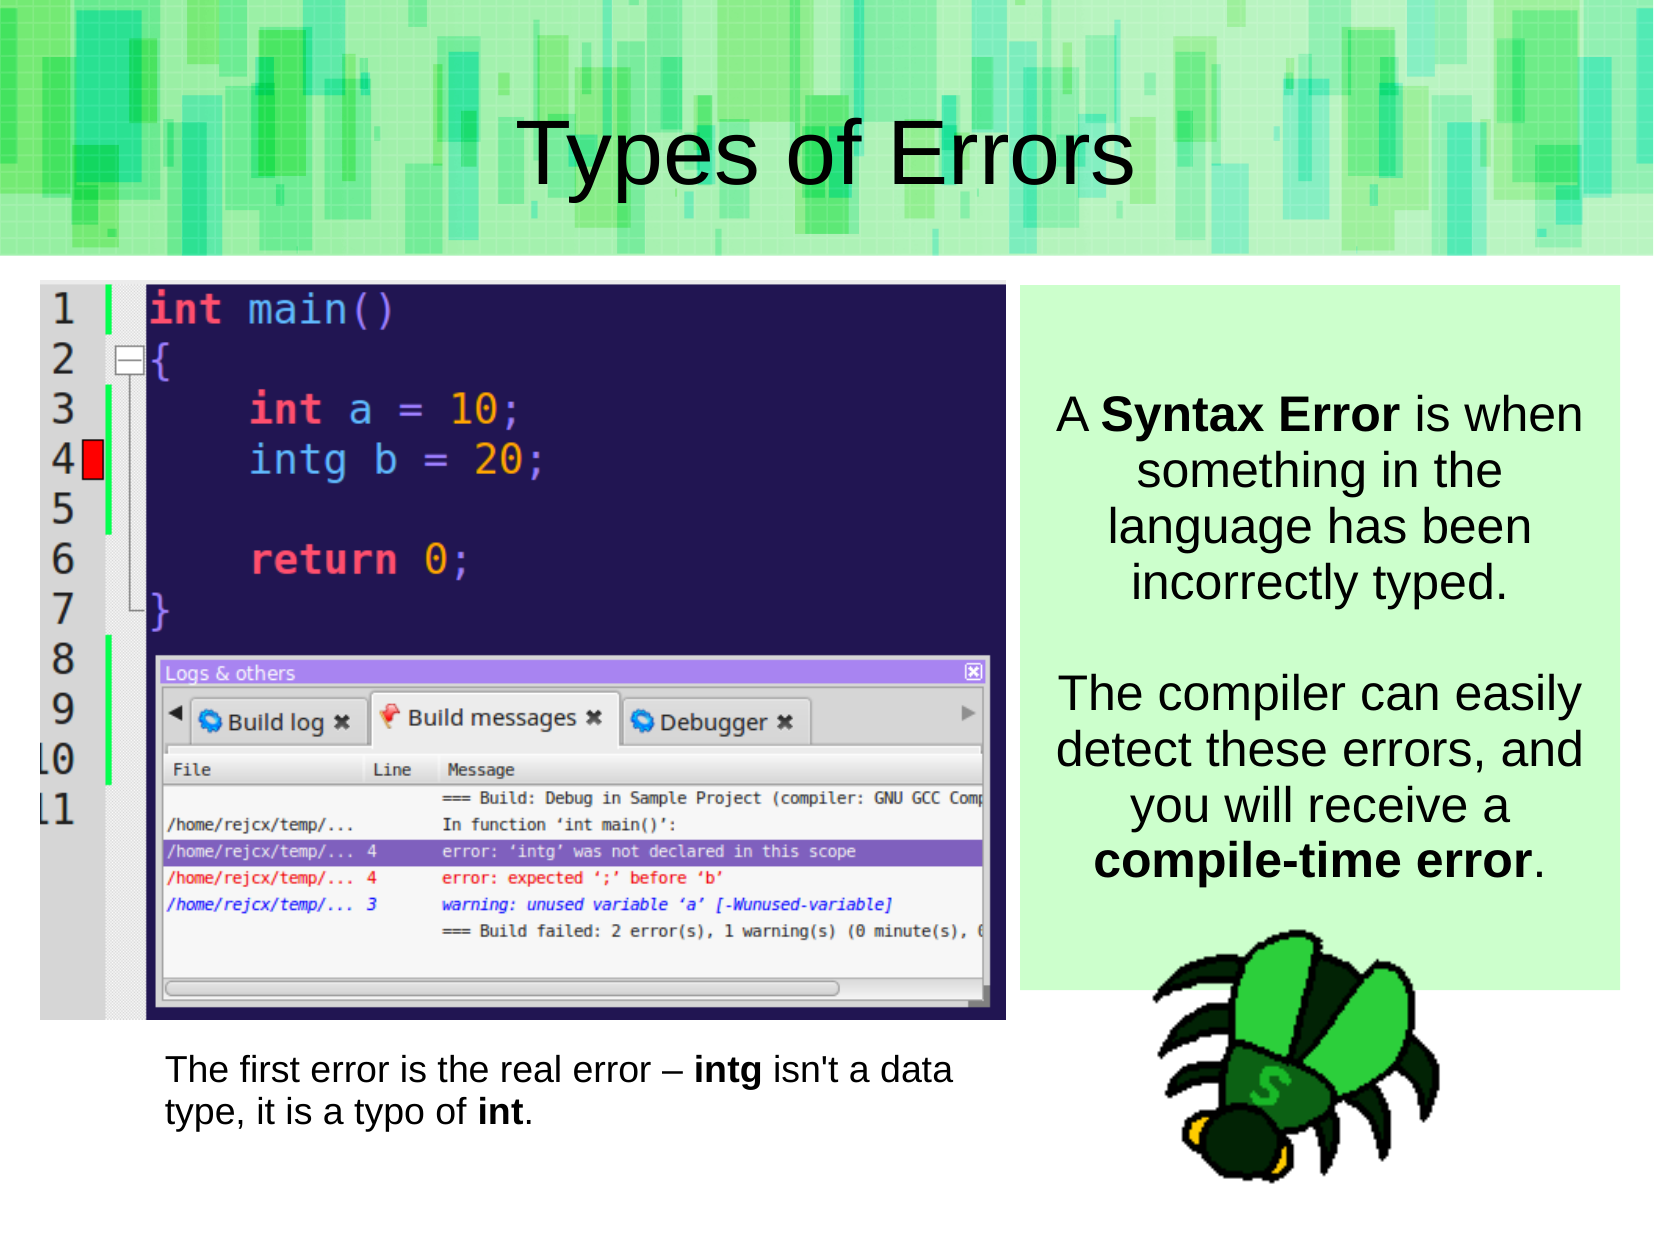

# Types of Errors
A Syntax Error is when something in the language has been incorrectly typed.
The compiler can easily detect these errors, and you will receive a compile-time error.
The first error is the real error – intg isn't a data type, it is a typo of int.